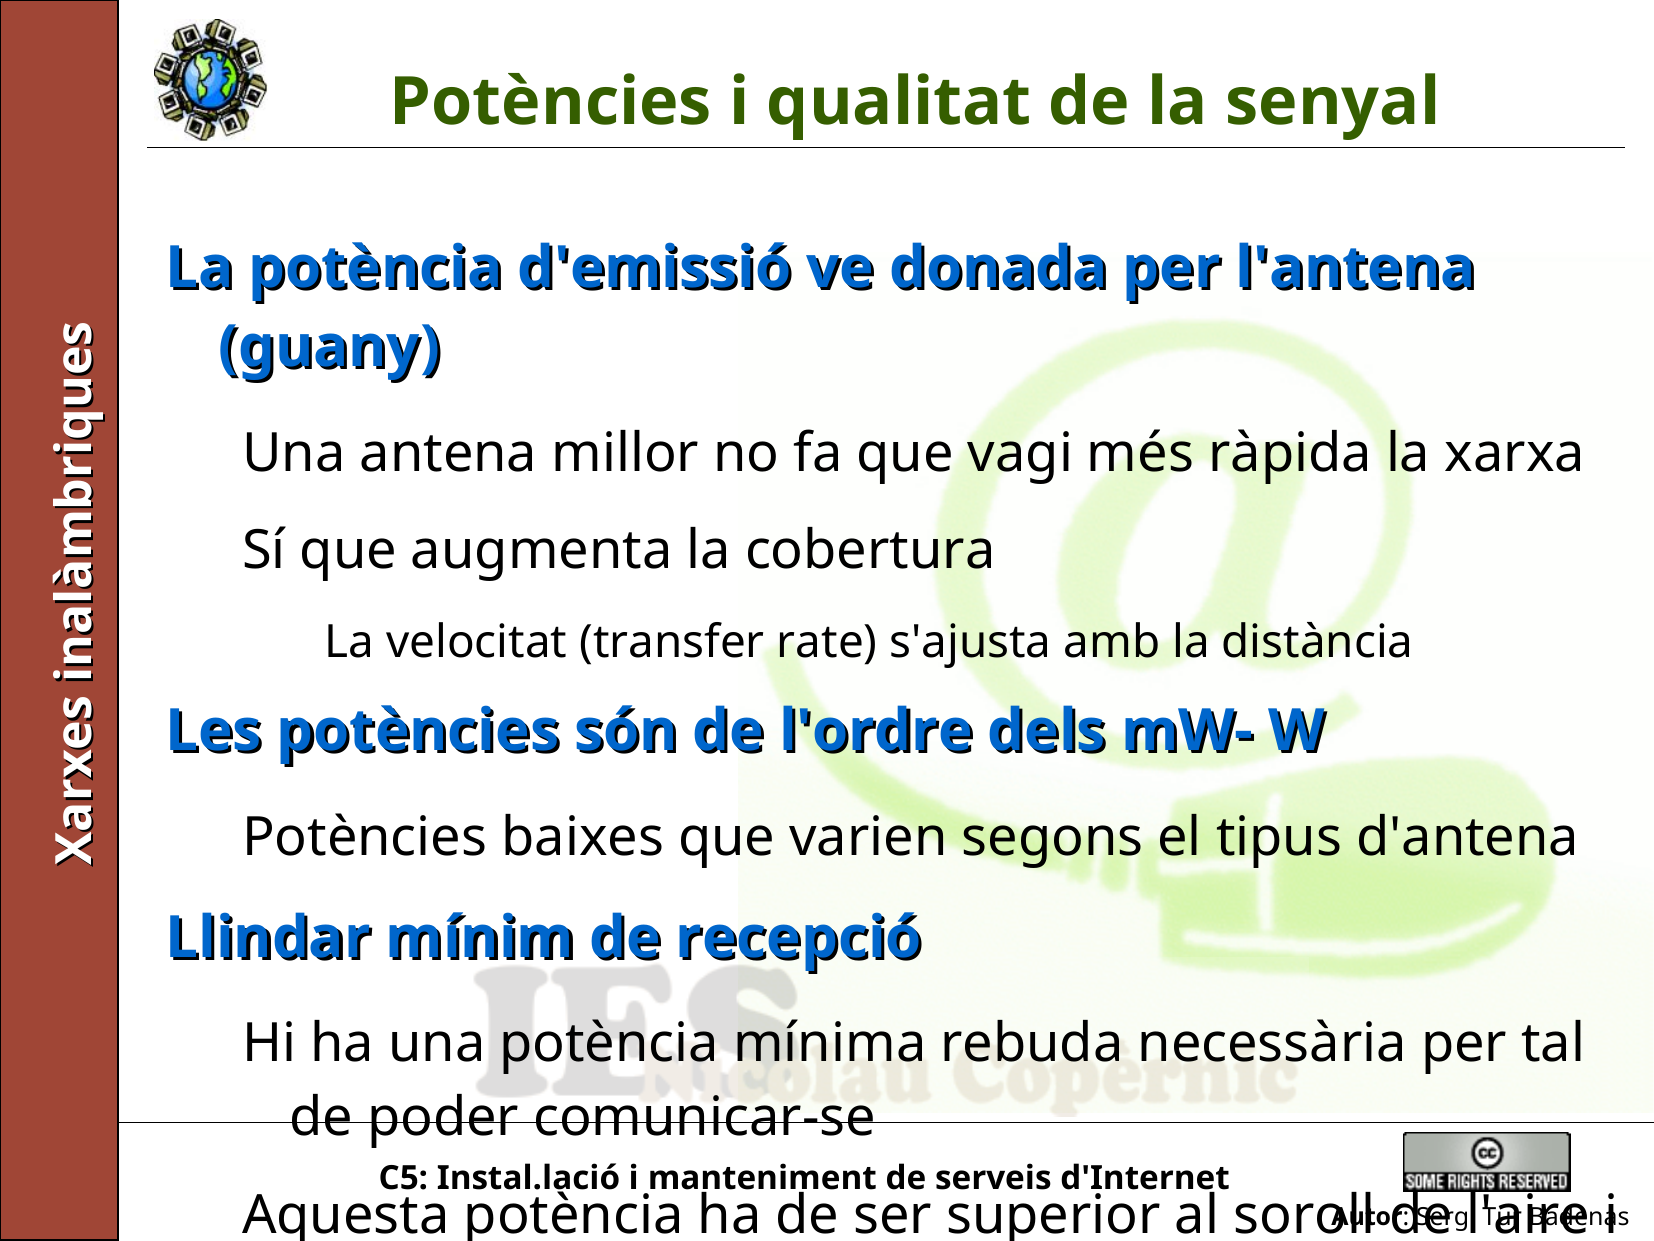

# Potències i qualitat de la senyal
La potència d'emissió ve donada per l'antena (guany)
Una antena millor no fa que vagi més ràpida la xarxa
Sí que augmenta la cobertura
La velocitat (transfer rate) s'ajusta amb la distància
Les potències són de l'ordre dels mW- W
Potències baixes que varien segons el tipus d'antena
Llindar mínim de recepció
Hi ha una potència mínima rebuda necessària per tal de poder comunicar-se
Aquesta potència ha de ser superior al soroll de l'aire i per tant és el soroll el que determina aquest llindar